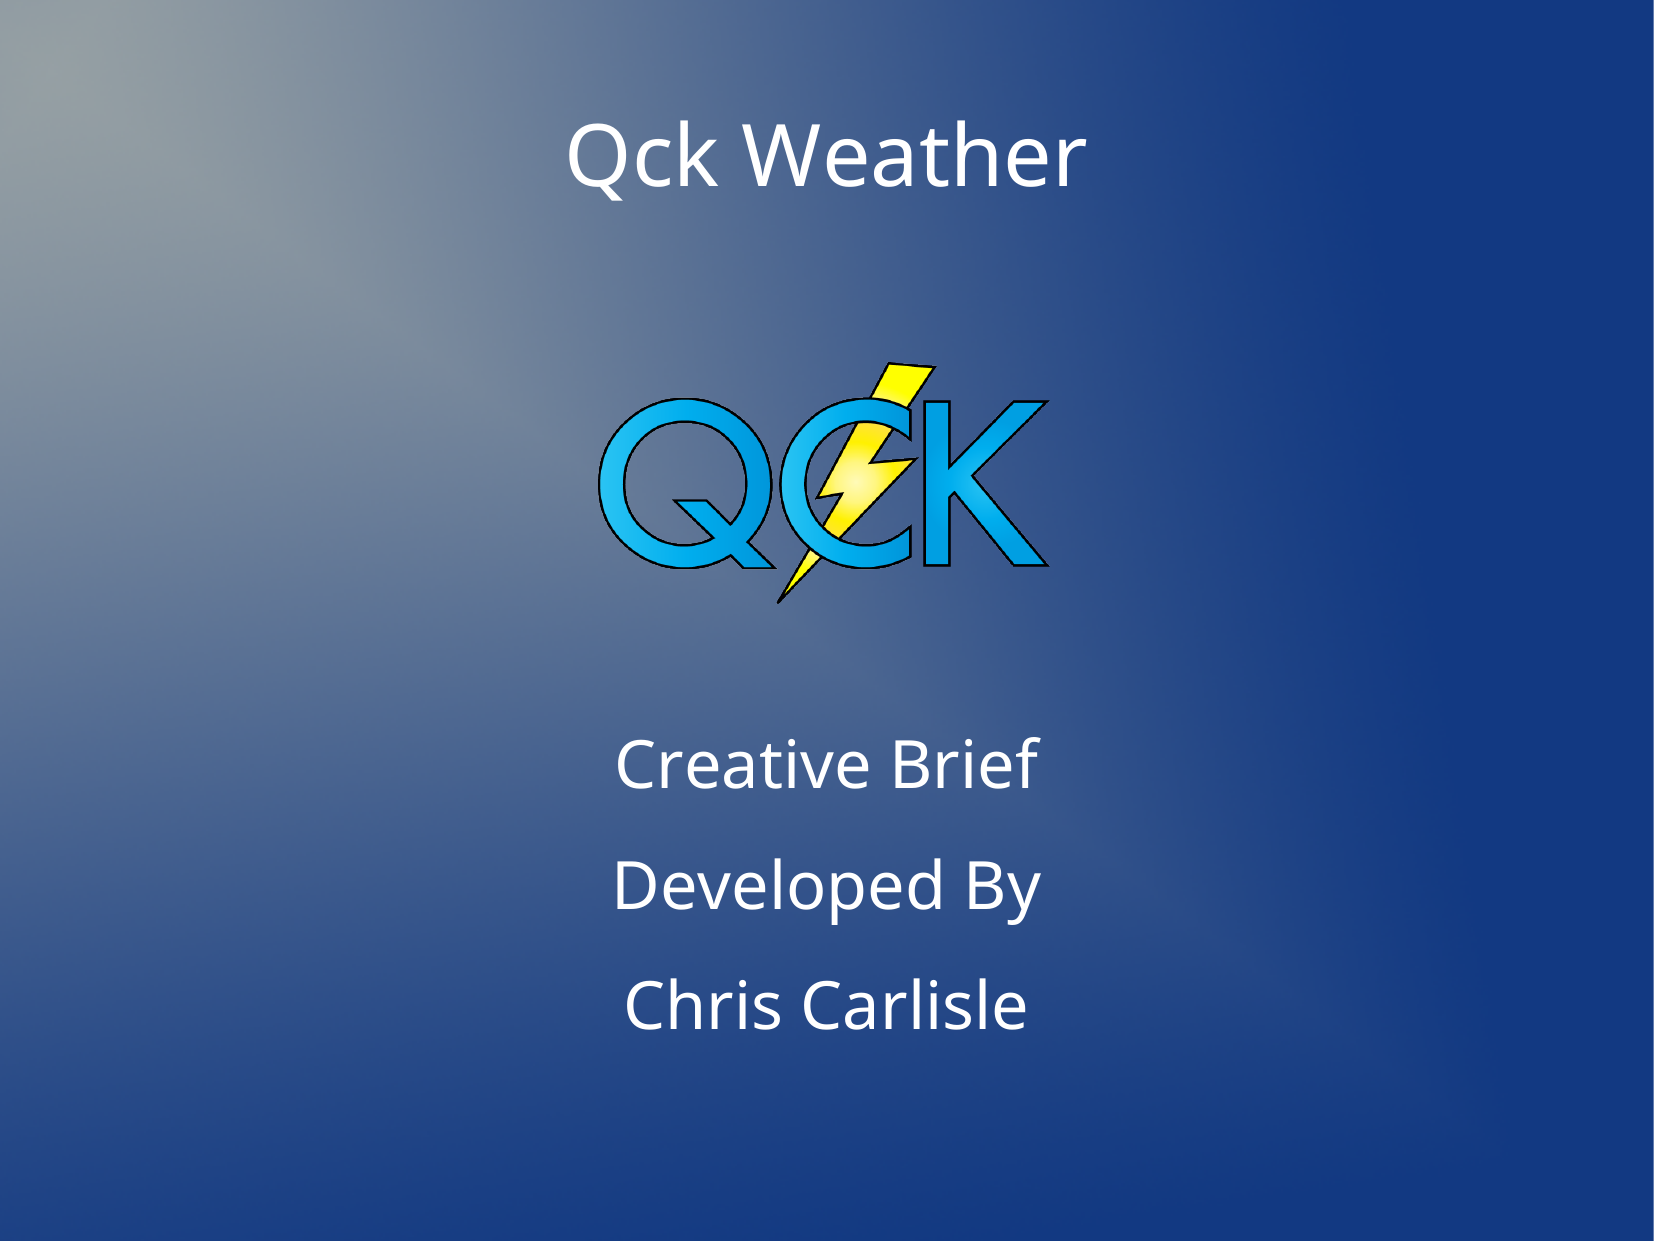

# Qck Weather
Creative Brief
Developed By
Chris Carlisle